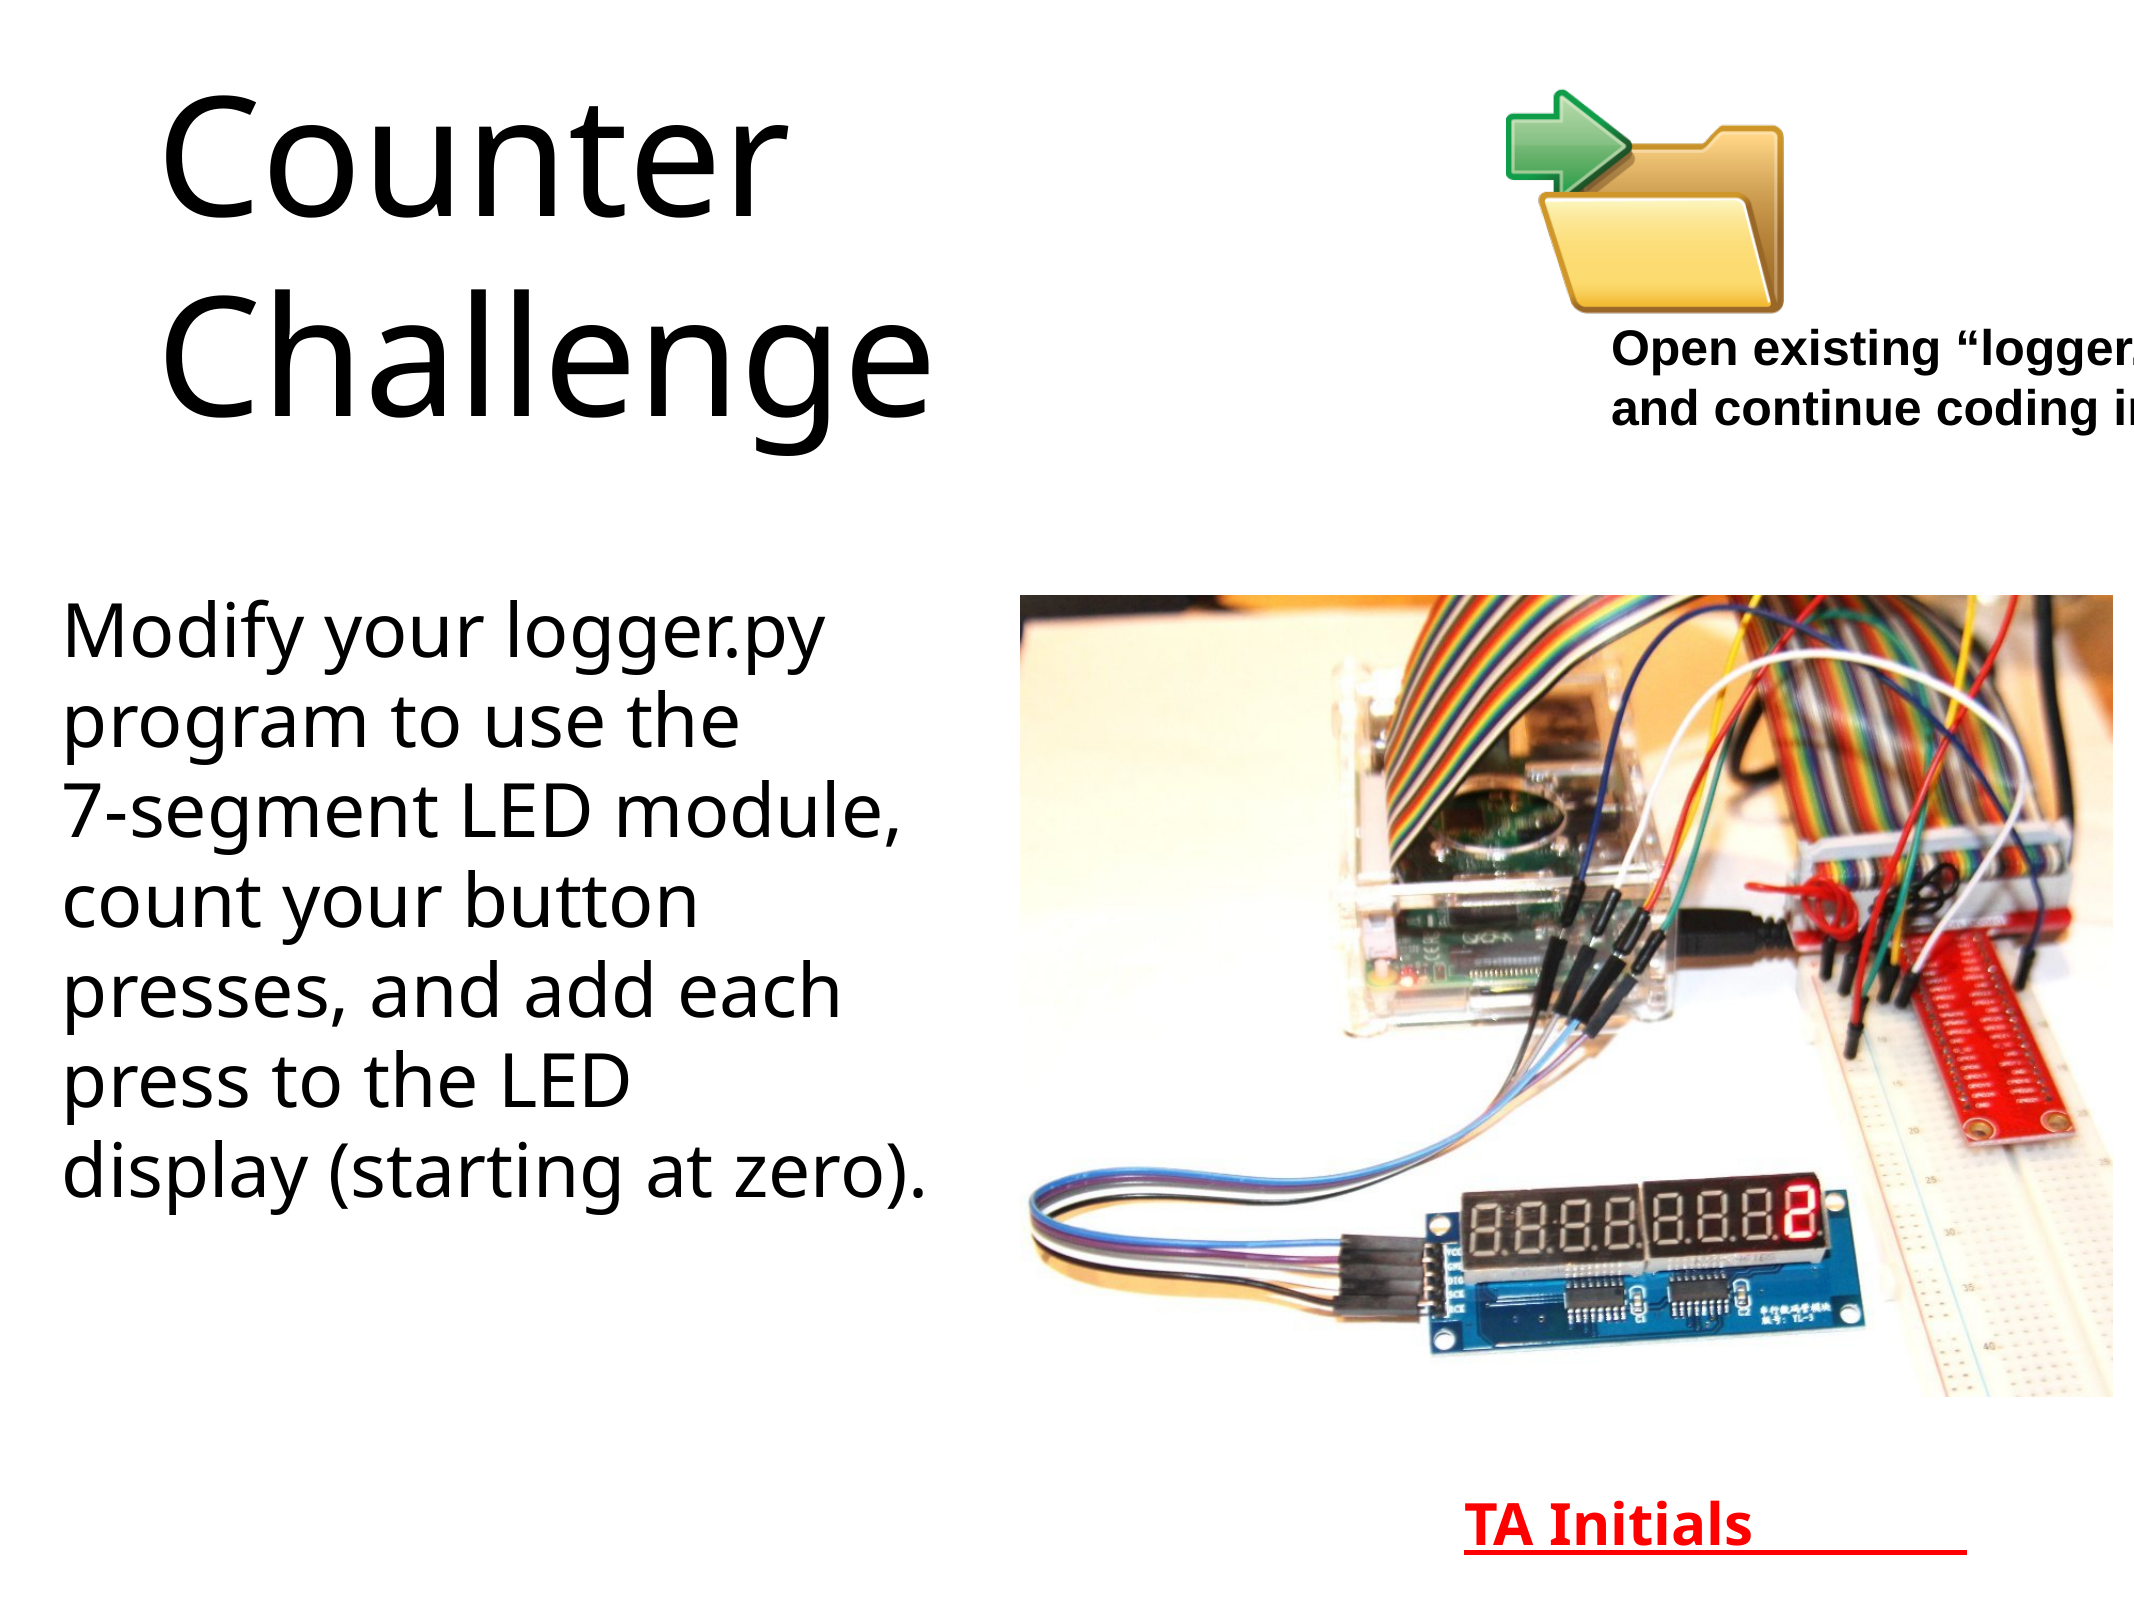

Open existing “logger.py”
and continue coding in it.
# Counter Challenge
Modify your logger.py
program to use the
7-segment LED module,
count your button
presses, and add each
press to the LED
display (starting at zero).
			TA Initials